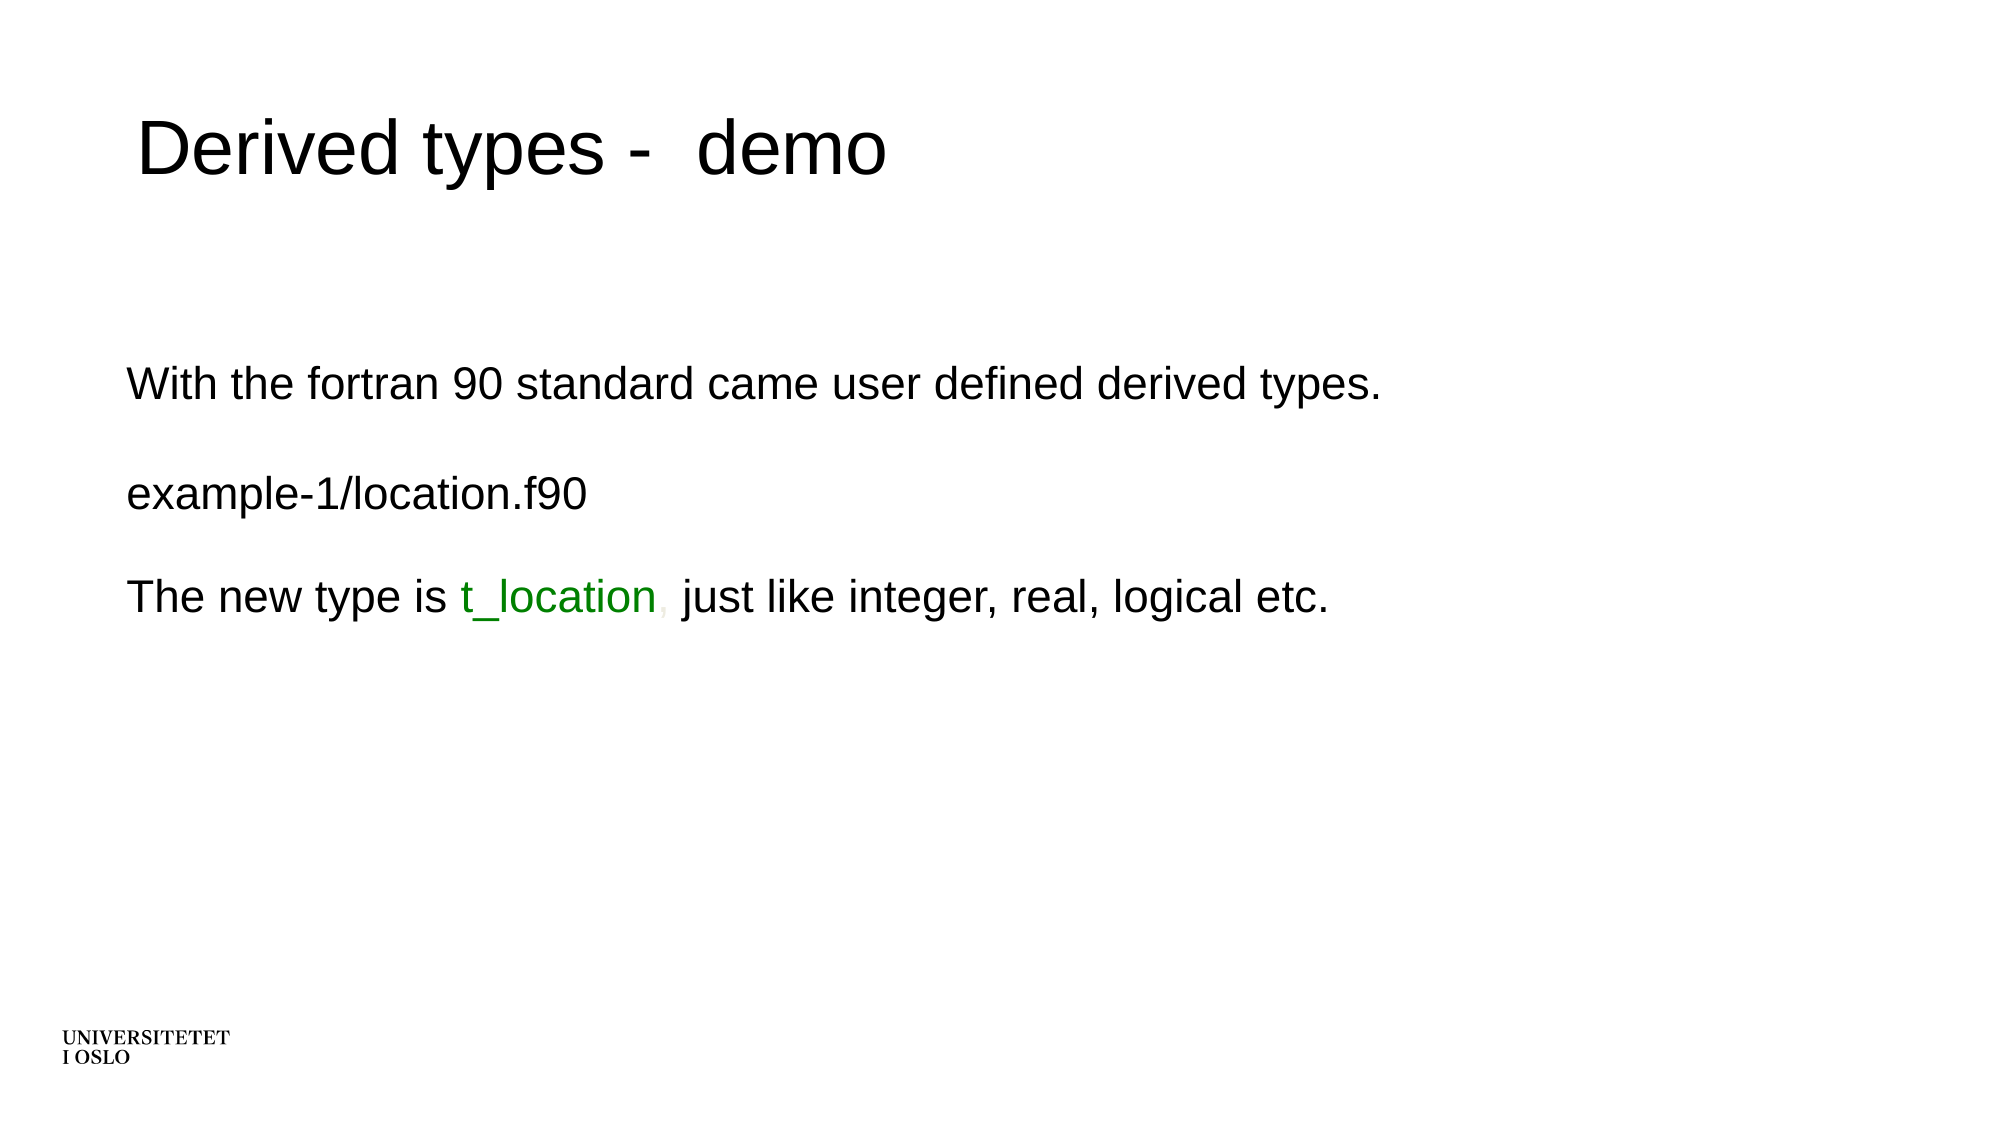

# Derived types -  demo
With the fortran 90 standard came user defined derived types.
example-1/location.f90
The new type is t_location, just like integer, real, logical etc.